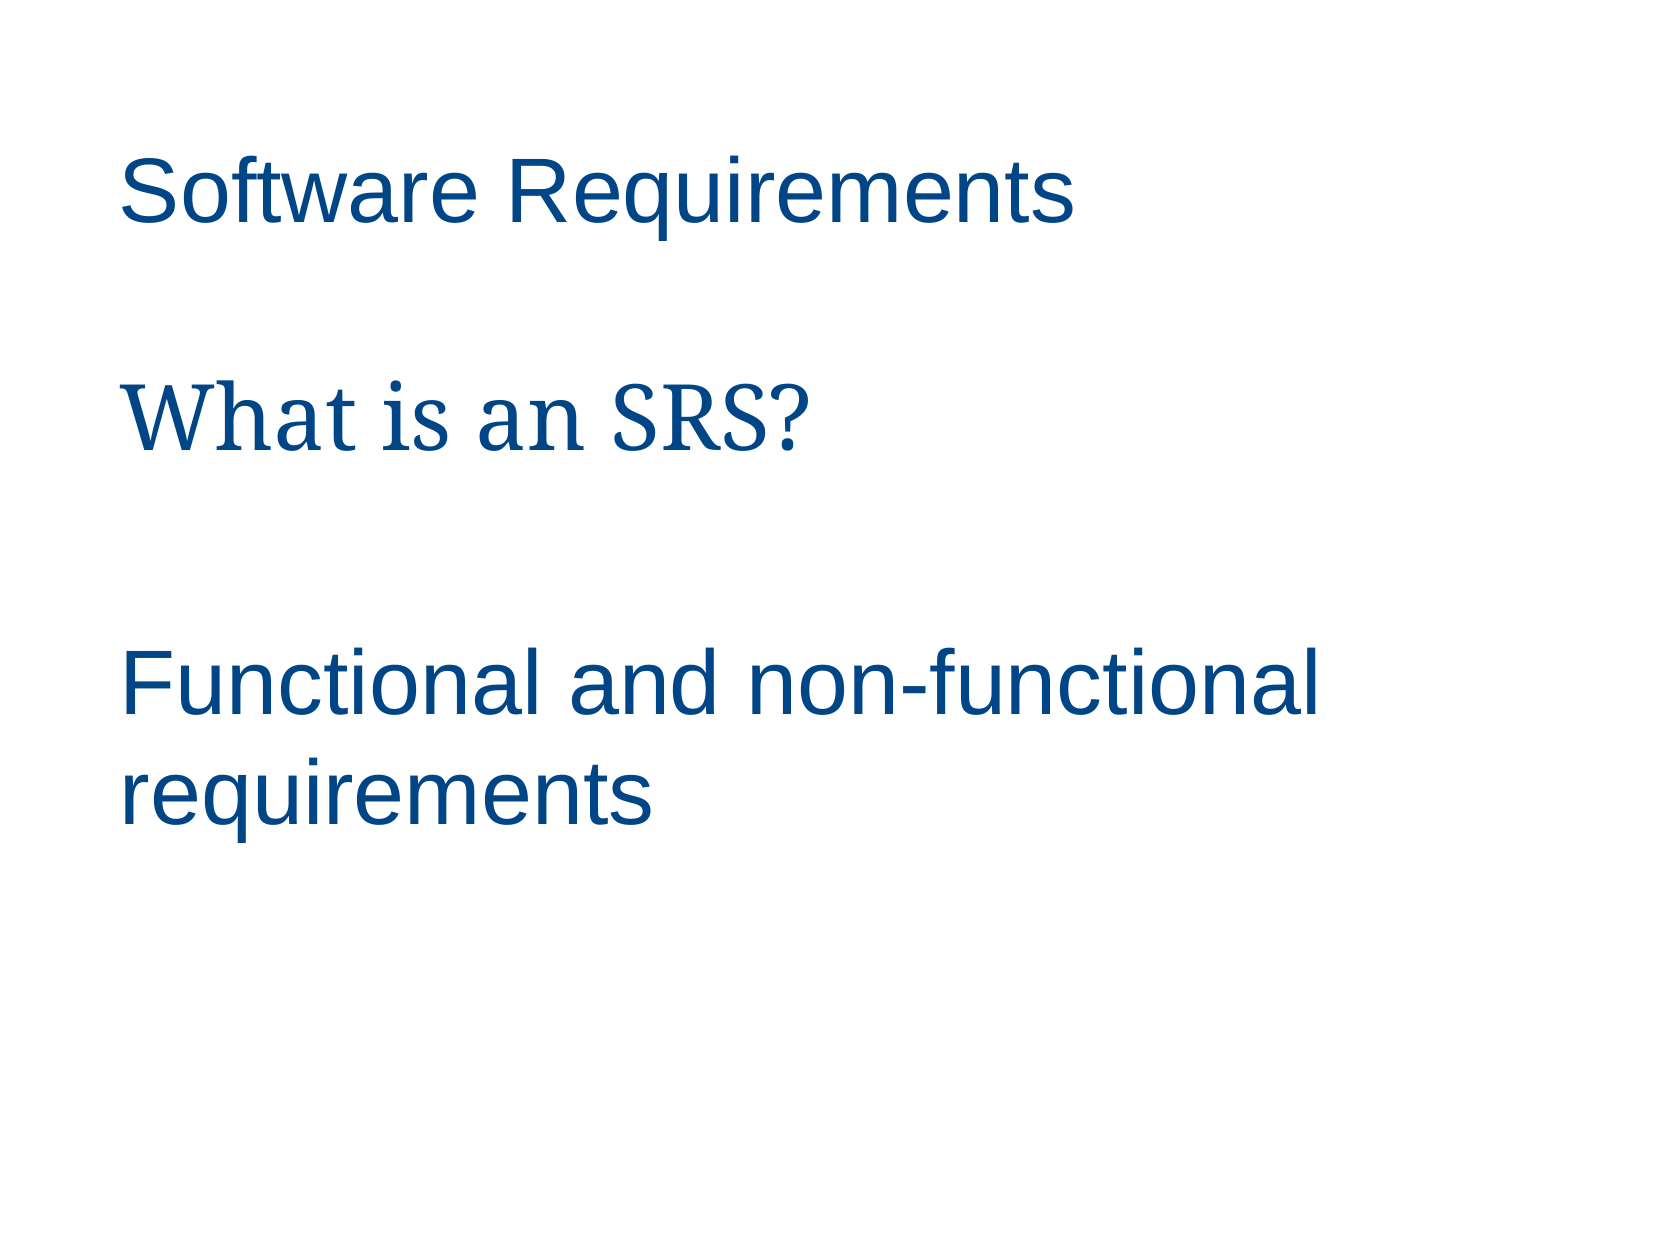

# Software Requirements
What is an SRS?
Functional and non-functional requirements